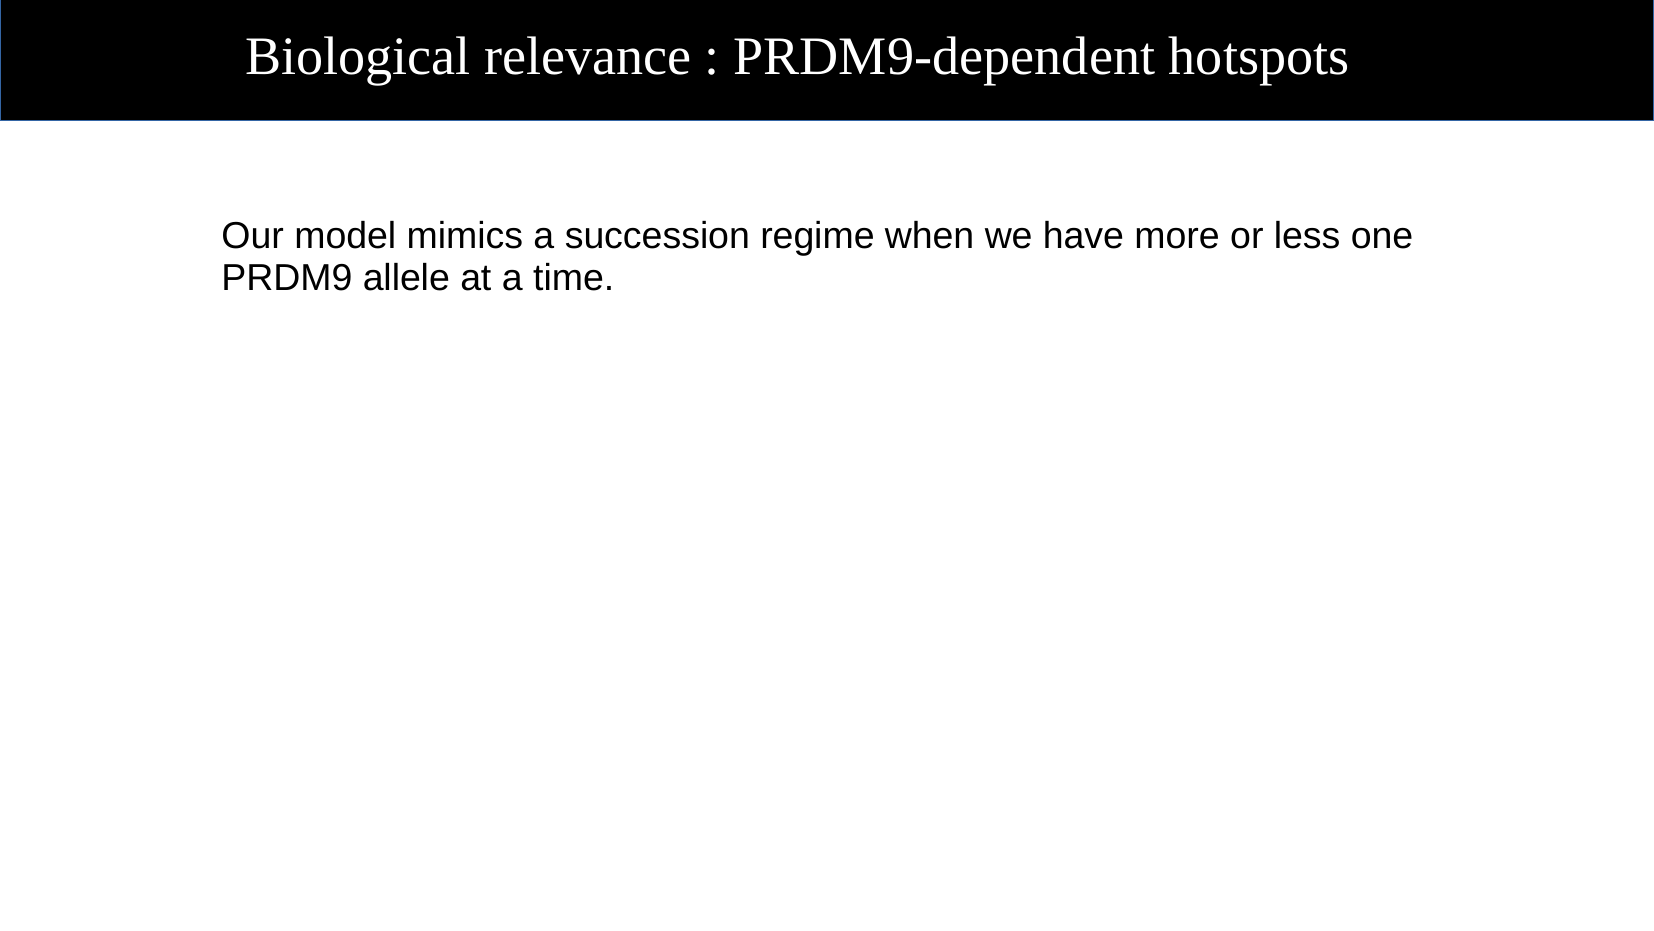

Biological relevance : PRDM9-dependent hotspots
Our model mimics a succession regime when we have more or less one PRDM9 allele at a time.